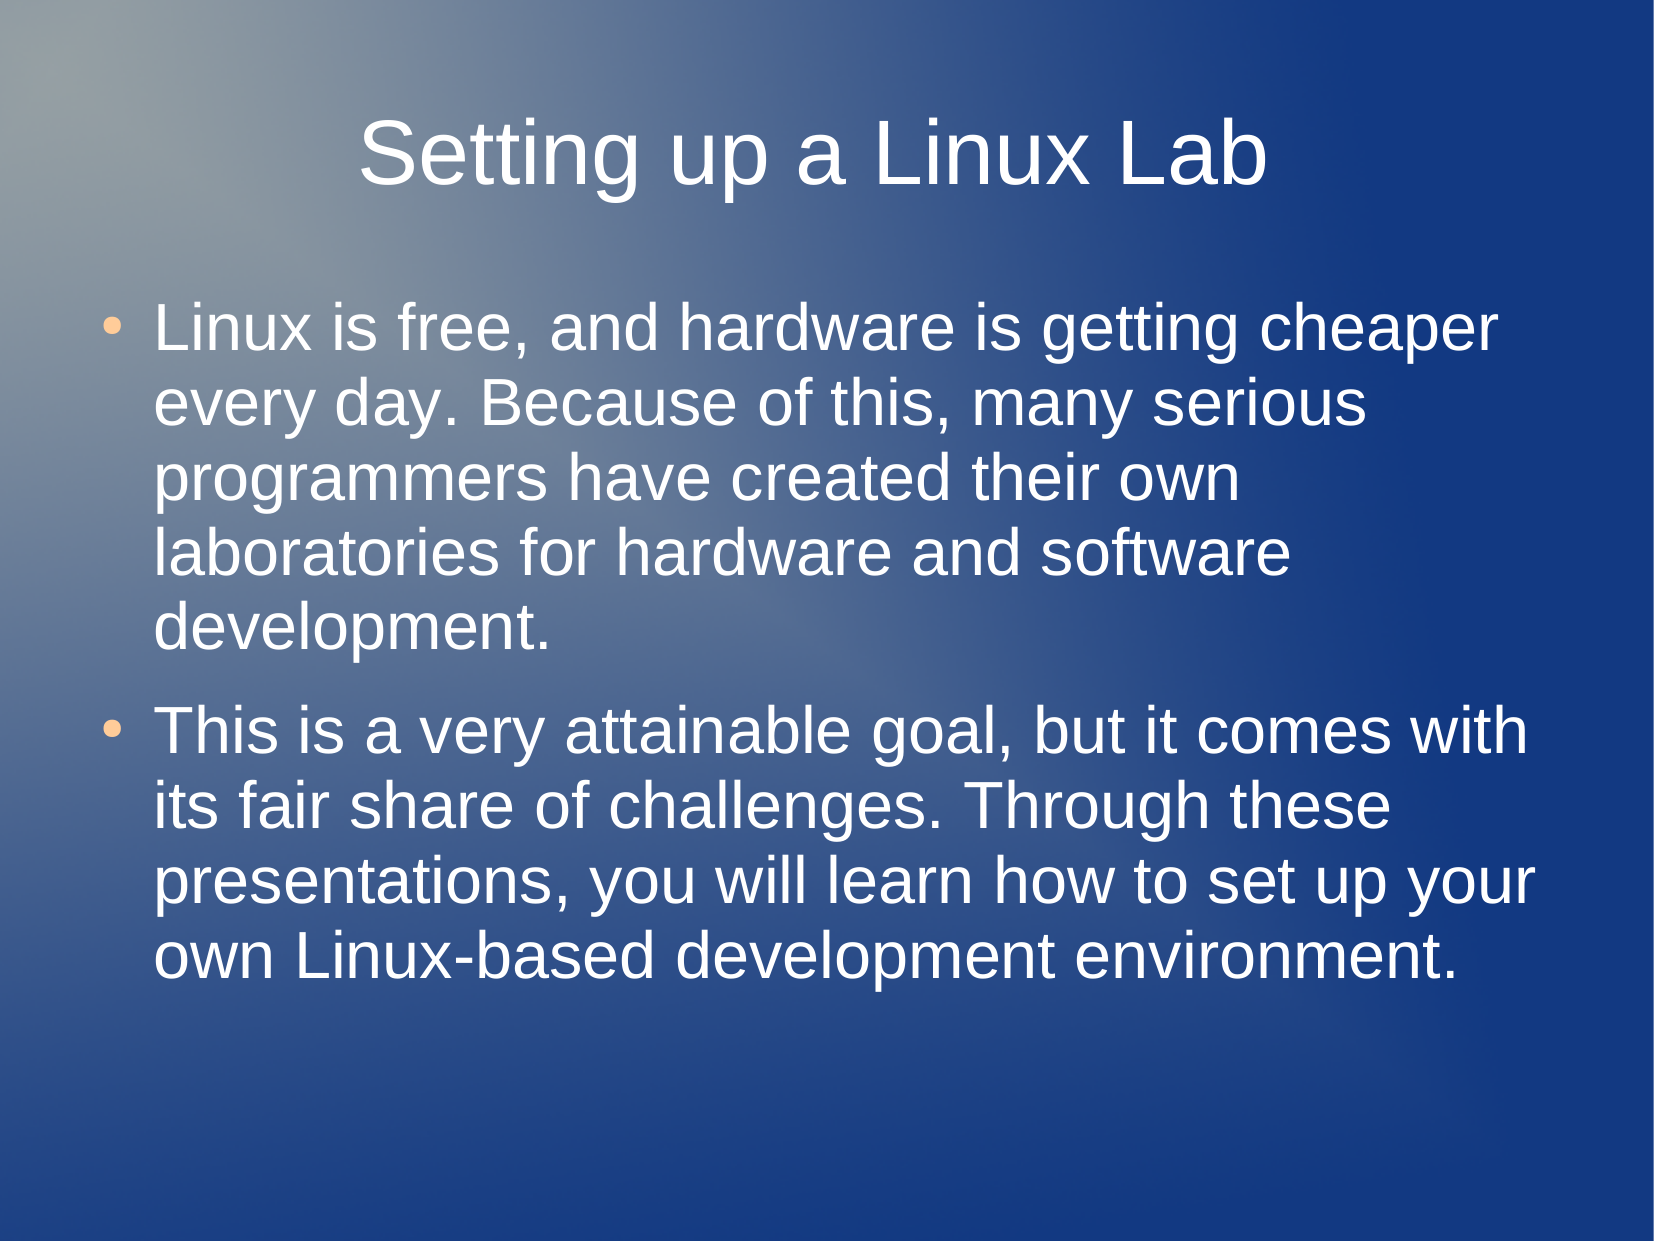

# Setting up a Linux Lab
Linux is free, and hardware is getting cheaper every day. Because of this, many serious programmers have created their own laboratories for hardware and software development.
This is a very attainable goal, but it comes with its fair share of challenges. Through these presentations, you will learn how to set up your own Linux-based development environment.